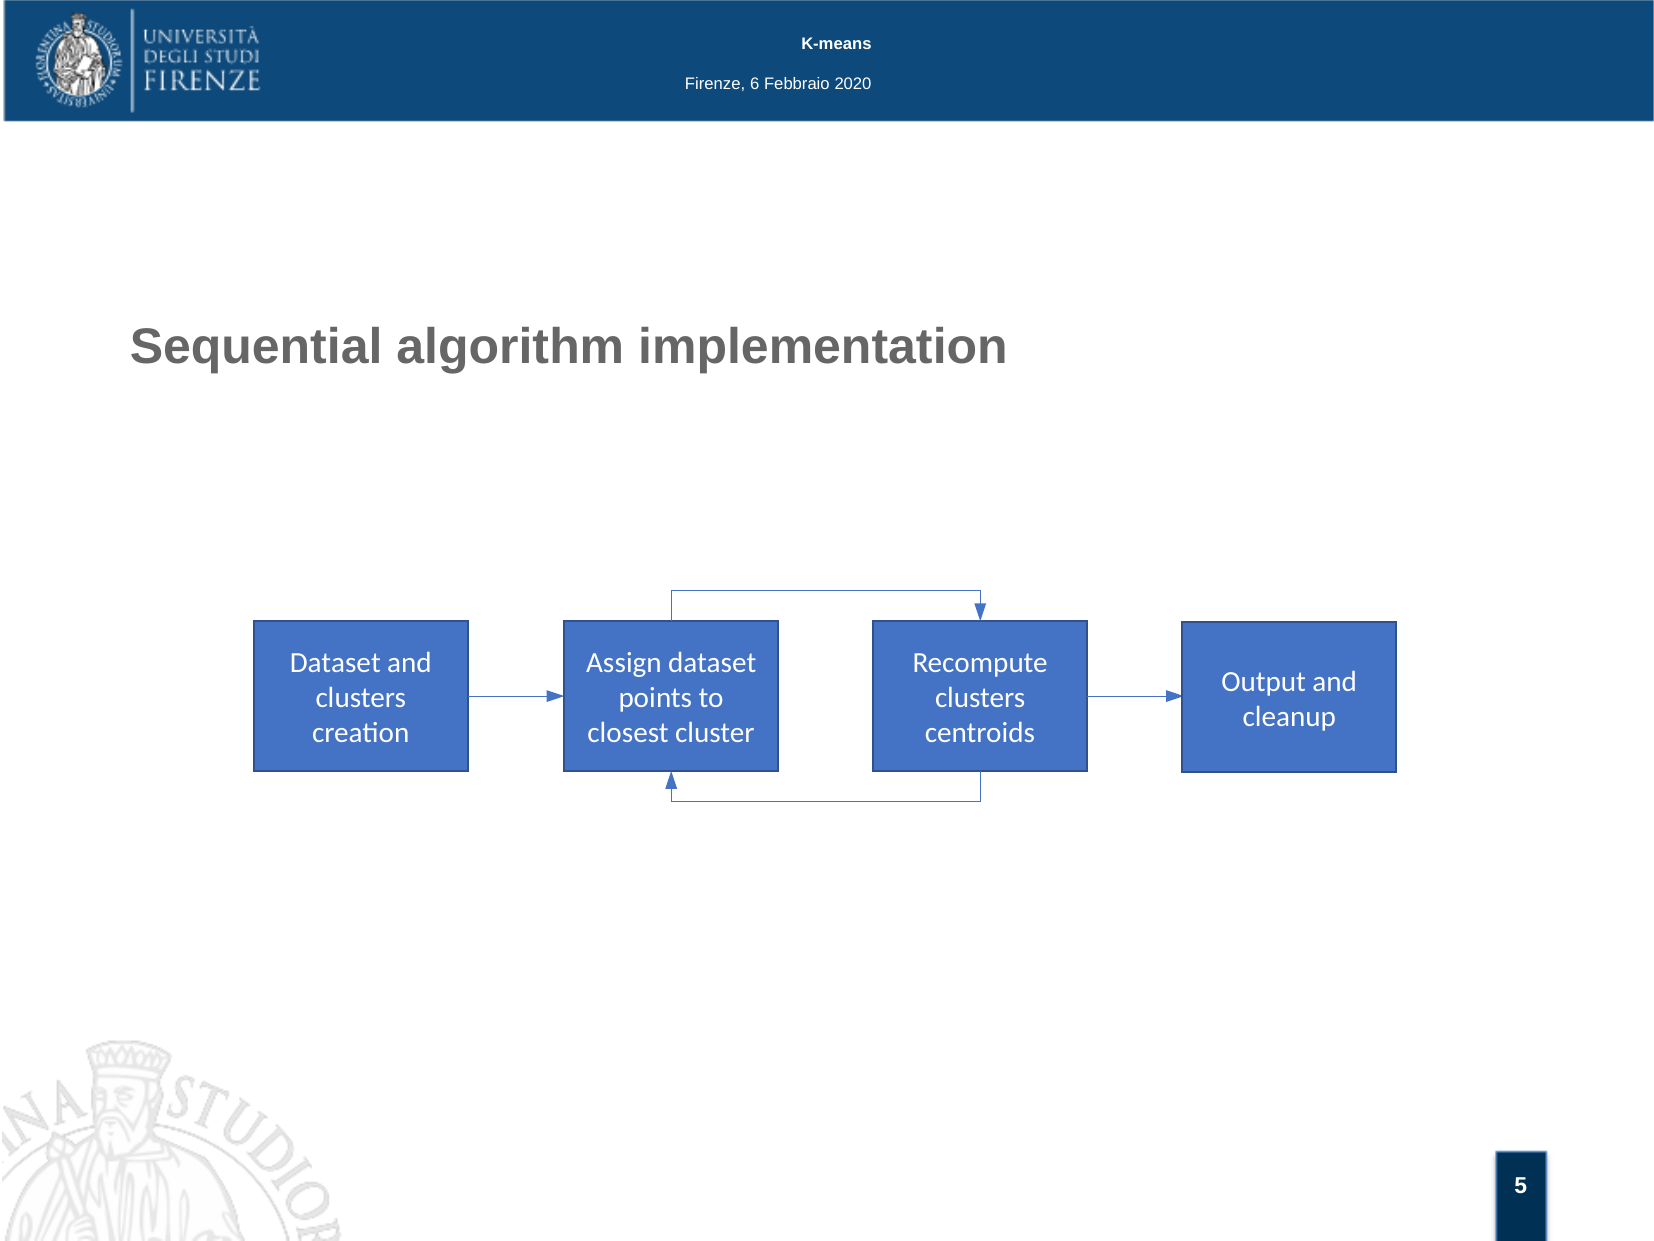

K-means
Firenze, 6 Febbraio 2020
Sequential algorithm implementation
Dataset and clusters creation
Assign dataset points to closest cluster
Recompute clusters centroids
Output and cleanup
5